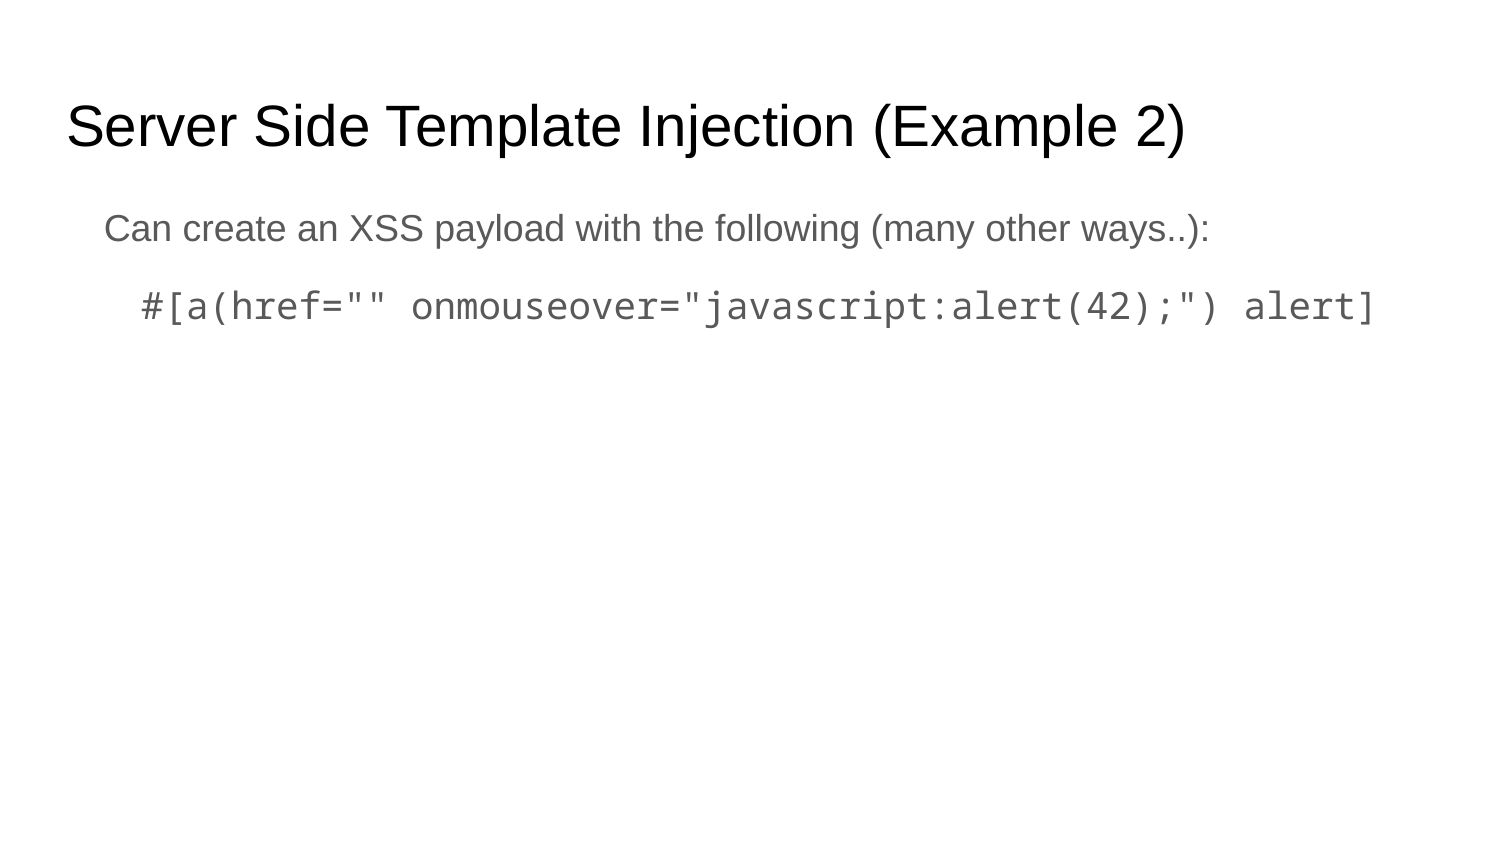

# Server Side Template Injection (Example 2)
Can create an XSS payload with the following (many other ways..):
	#[a(href="" onmouseover="javascript:alert(42);") alert]